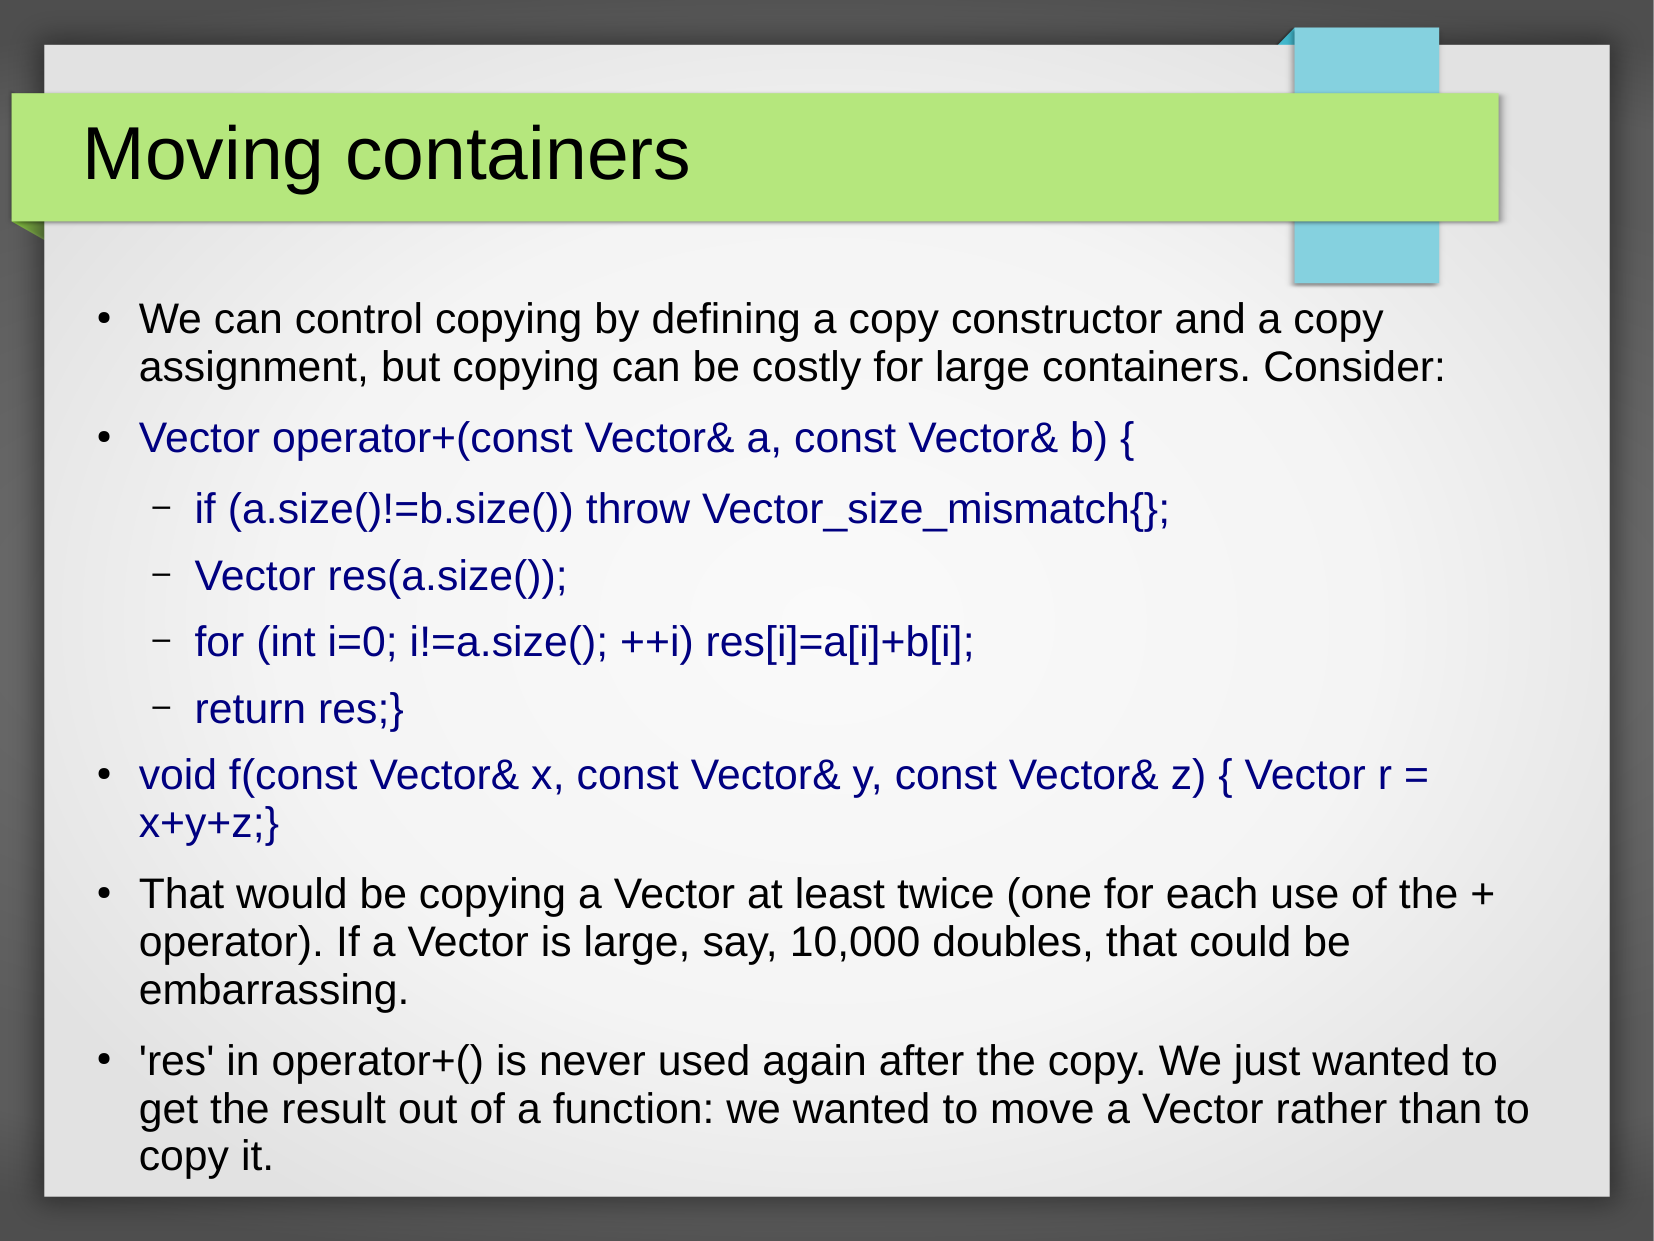

# Moving containers
We can control copying by defining a copy constructor and a copy assignment, but copying can be costly for large containers. Consider:
Vector operator+(const Vector& a, const Vector& b) {
if (a.size()!=b.size()) throw Vector_size_mismatch{};
Vector res(a.size());
for (int i=0; i!=a.size(); ++i) res[i]=a[i]+b[i];
return res;}
void f(const Vector& x, const Vector& y, const Vector& z) { Vector r = x+y+z;}
That would be copying a Vector at least twice (one for each use of the + operator). If a Vector is large, say, 10,000 doubles, that could be embarrassing.
'res' in operator+() is never used again after the copy. We just wanted to get the result out of a function: we wanted to move a Vector rather than to copy it.